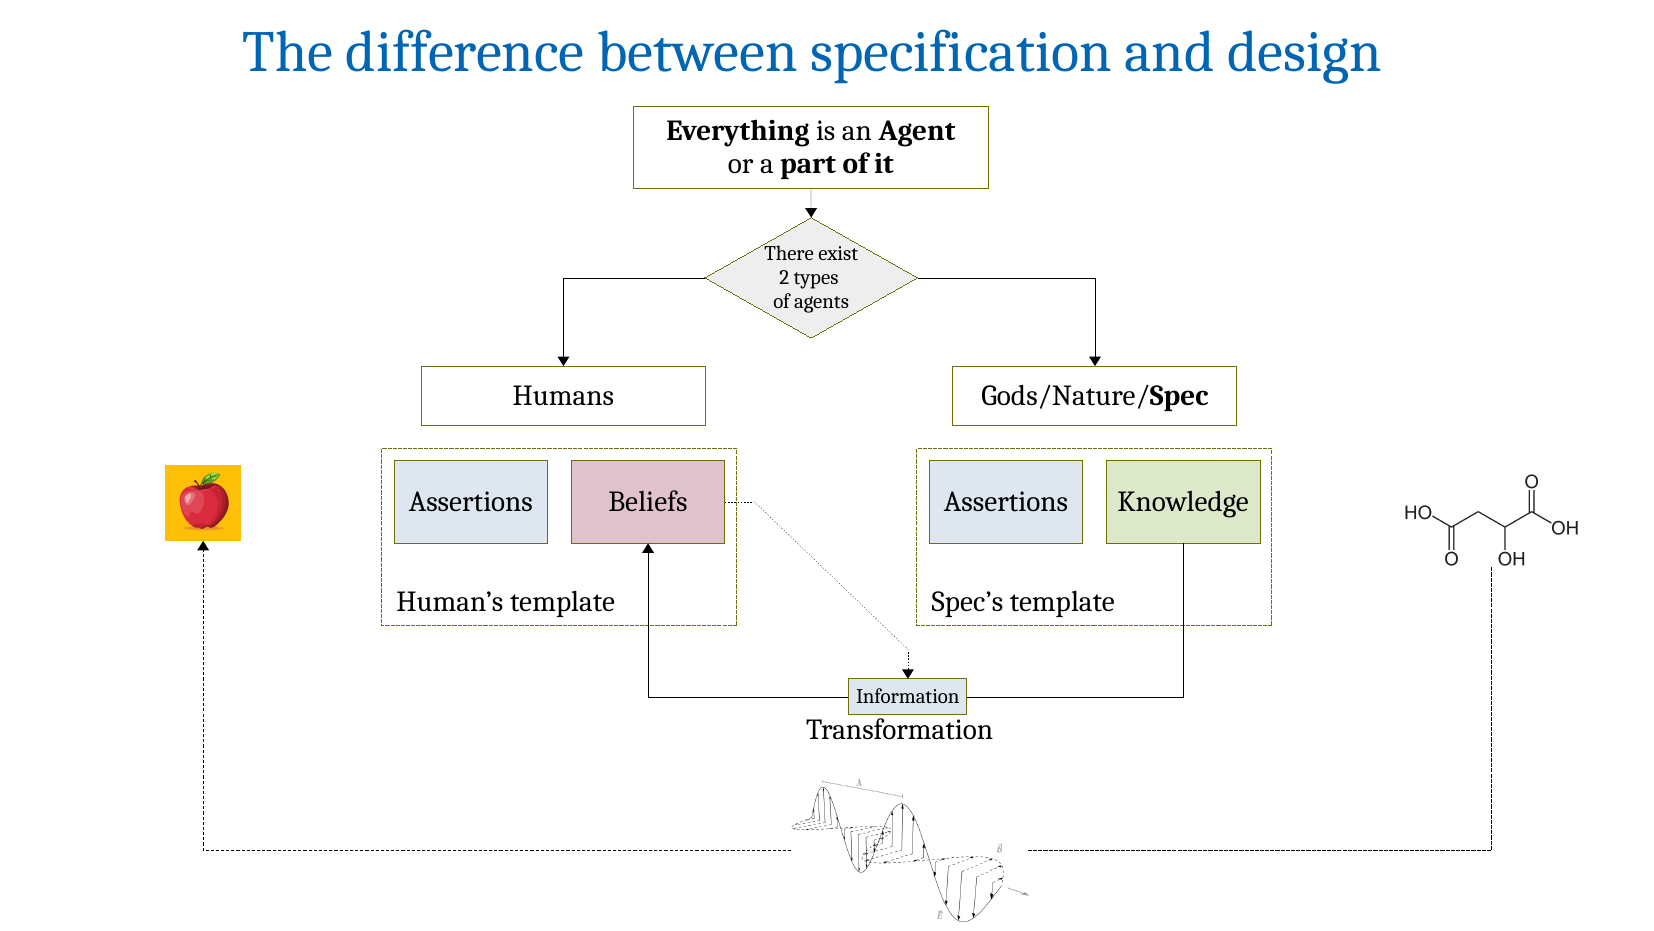

The difference between specification and design
Everything is an Agent
or a part of it
There exist
2 types
of agents
Humans
Gods/Nature/Spec
Human’s template
Spec’s template
Assertions
Beliefs
Assertions
Knowledge
Information
Transformation